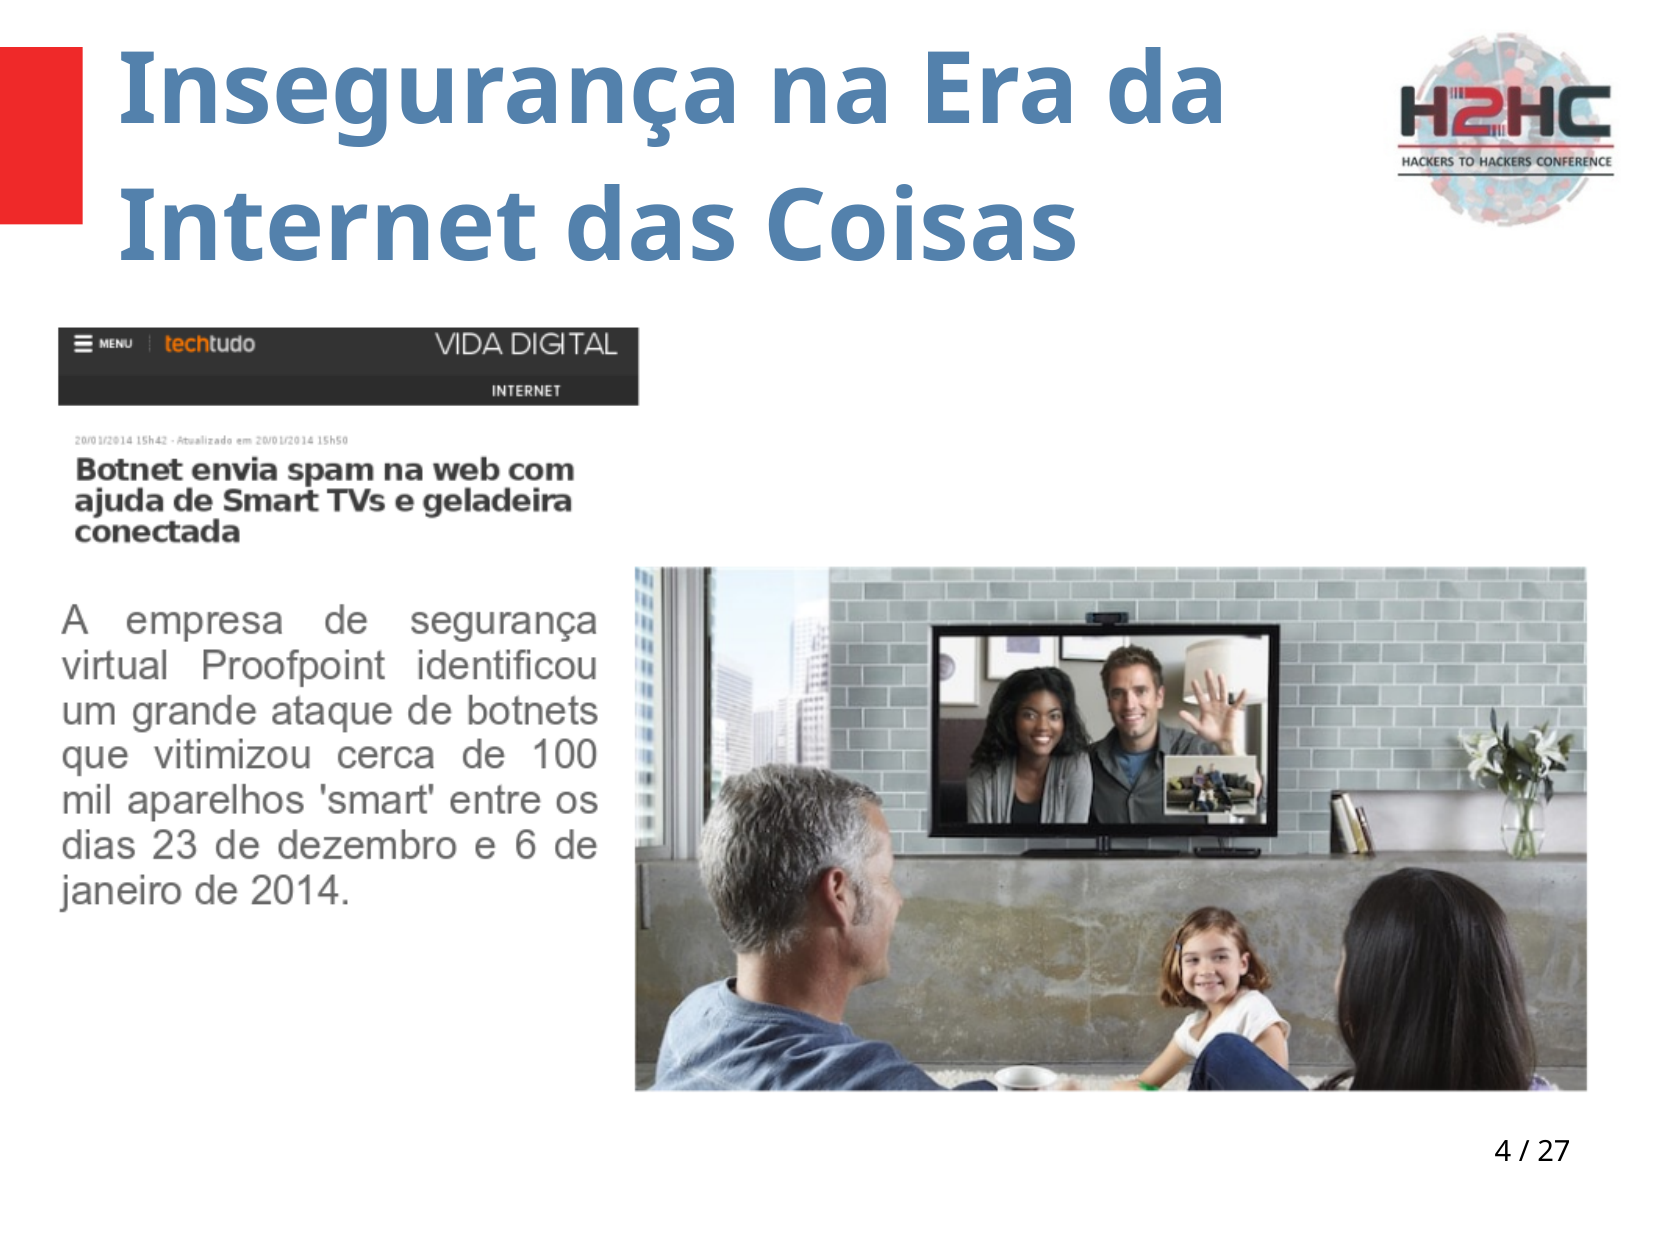

# Insegurança na Era da Internet das Coisas
4